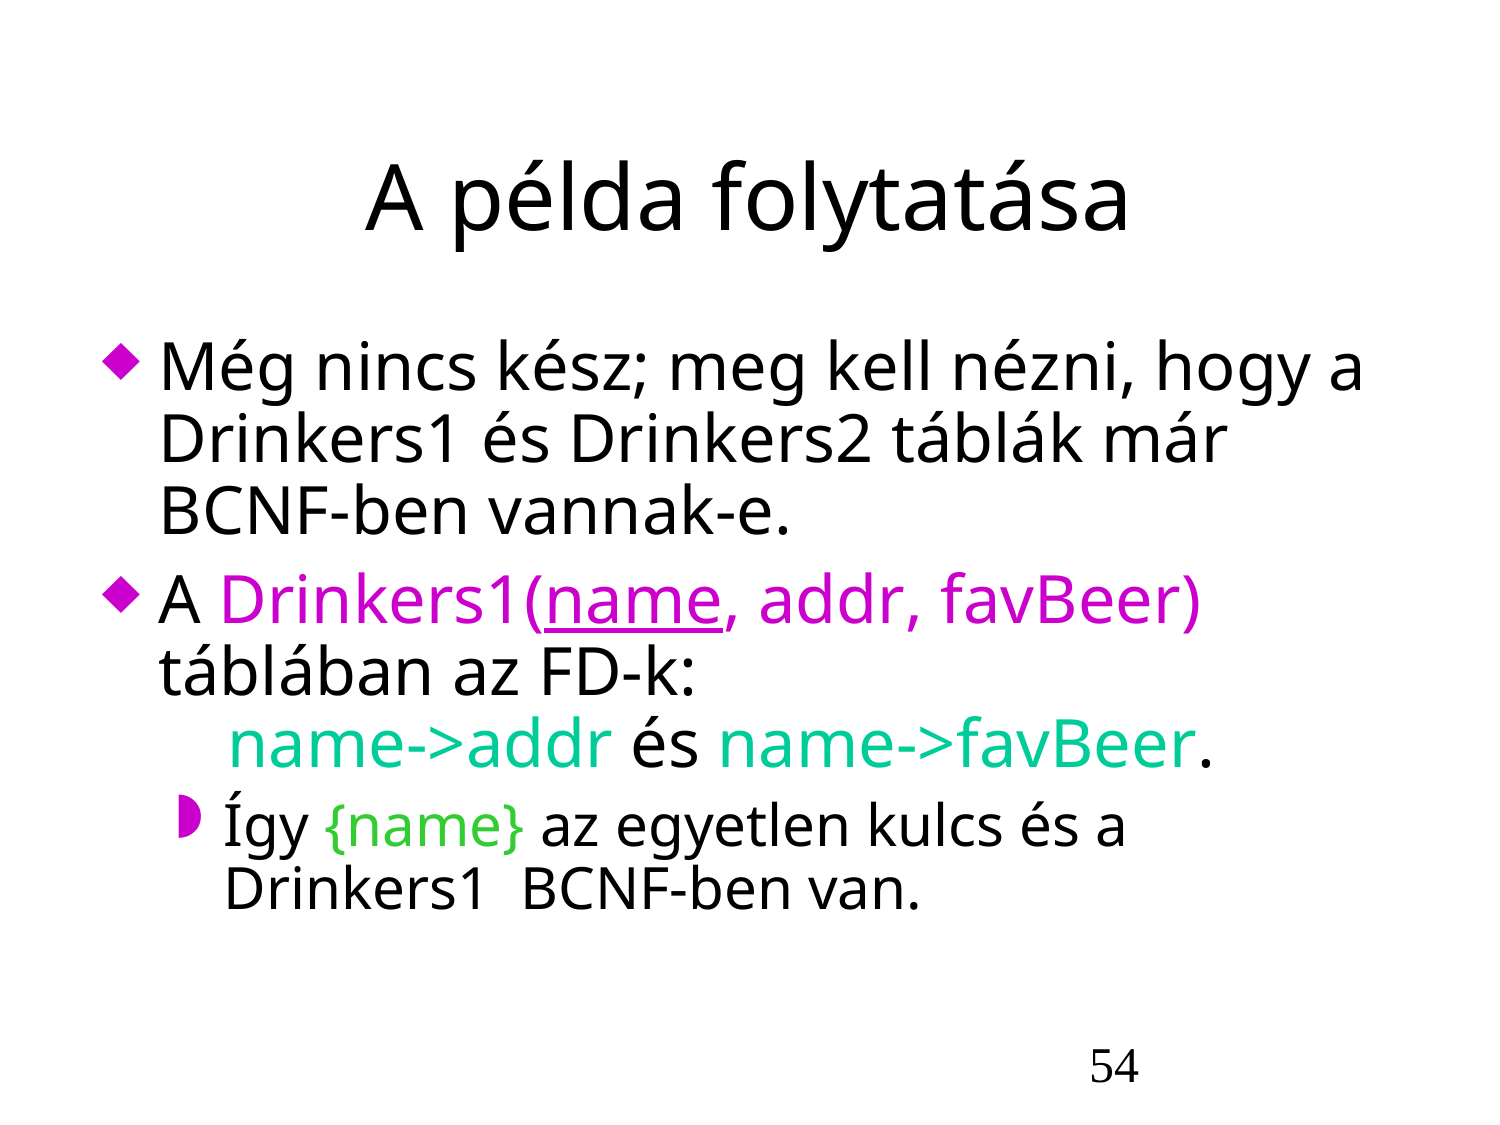

# A példa folytatása
Még nincs kész; meg kell nézni, hogy a Drinkers1 és Drinkers2 táblák már BCNF-ben vannak-e.
A Drinkers1(name, addr, favBeer) táblában az FD-k:
 name->addr és name->favBeer.
Így {name} az egyetlen kulcs és a Drinkers1 BCNF-ben van.
54